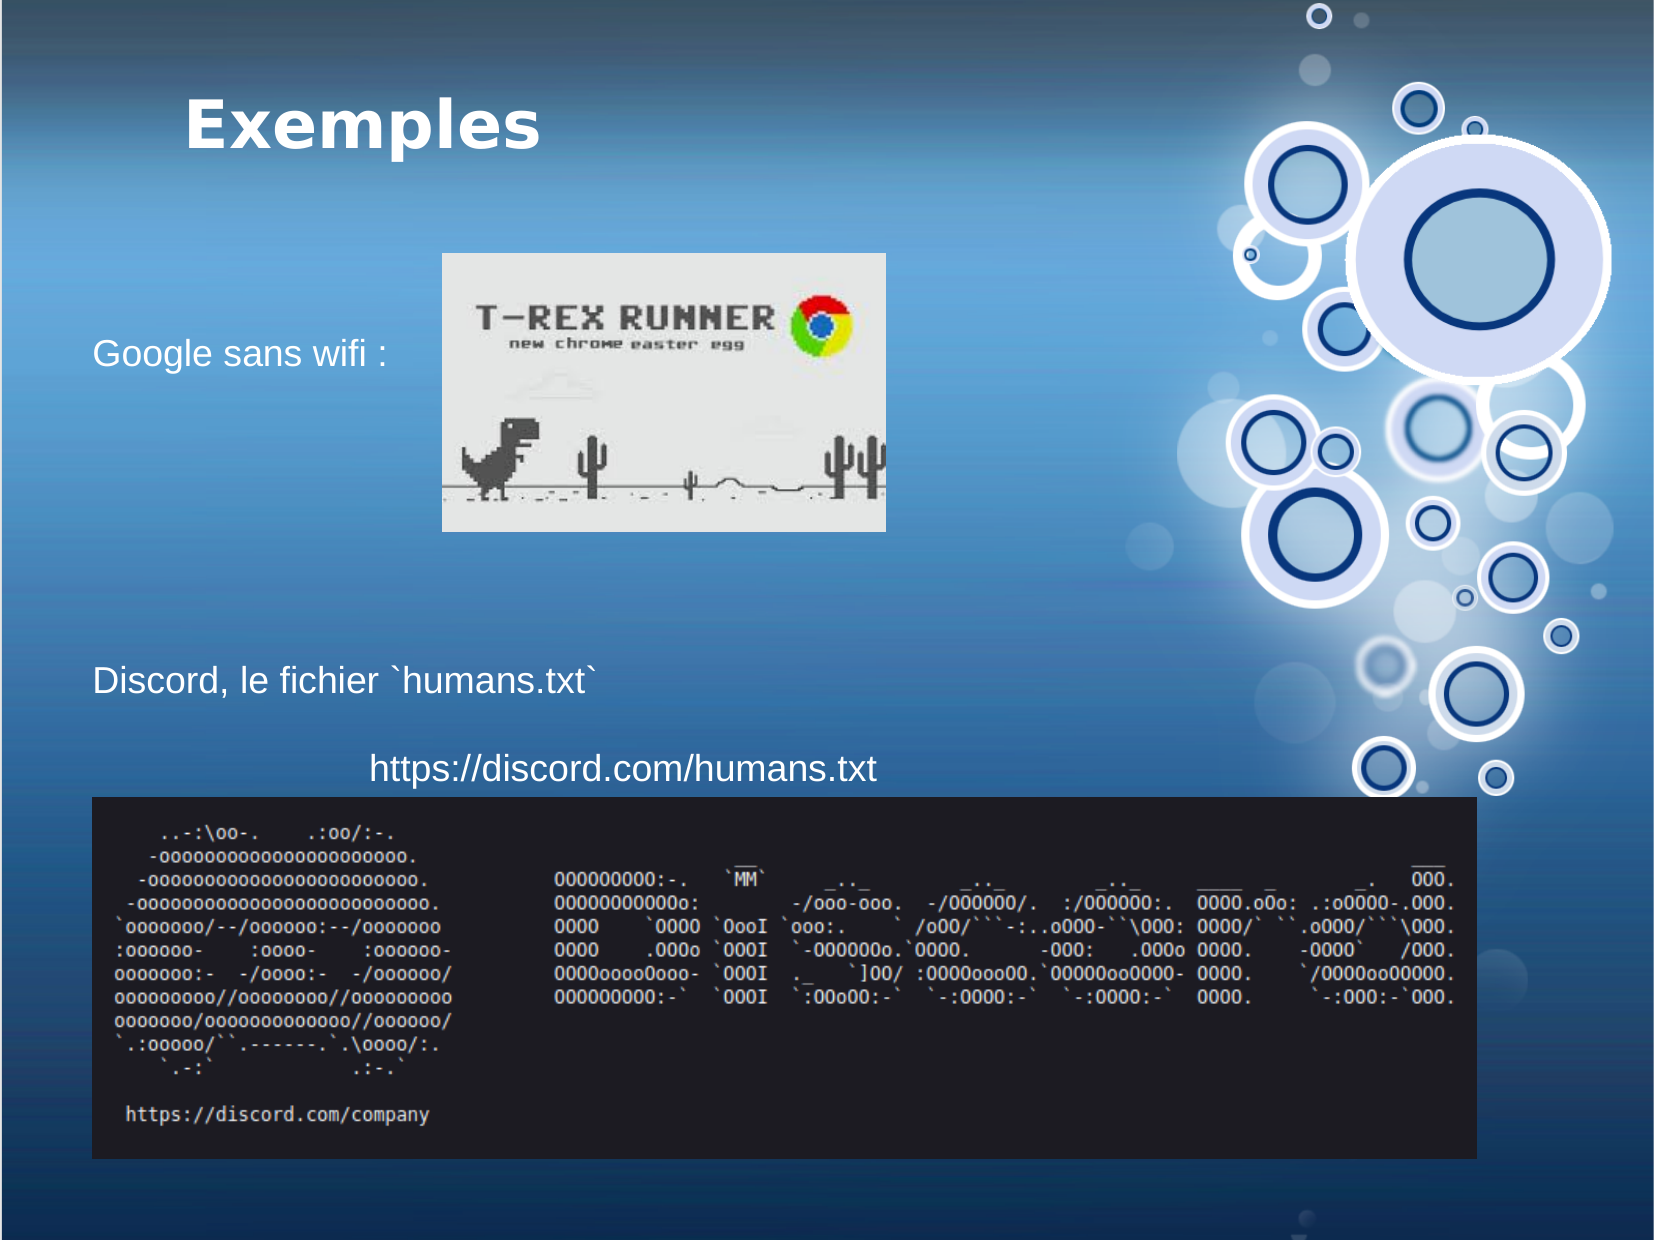

# Exemples
Google sans wifi :
Discord, le fichier `humans.txt`
https://discord.com/humans.txt